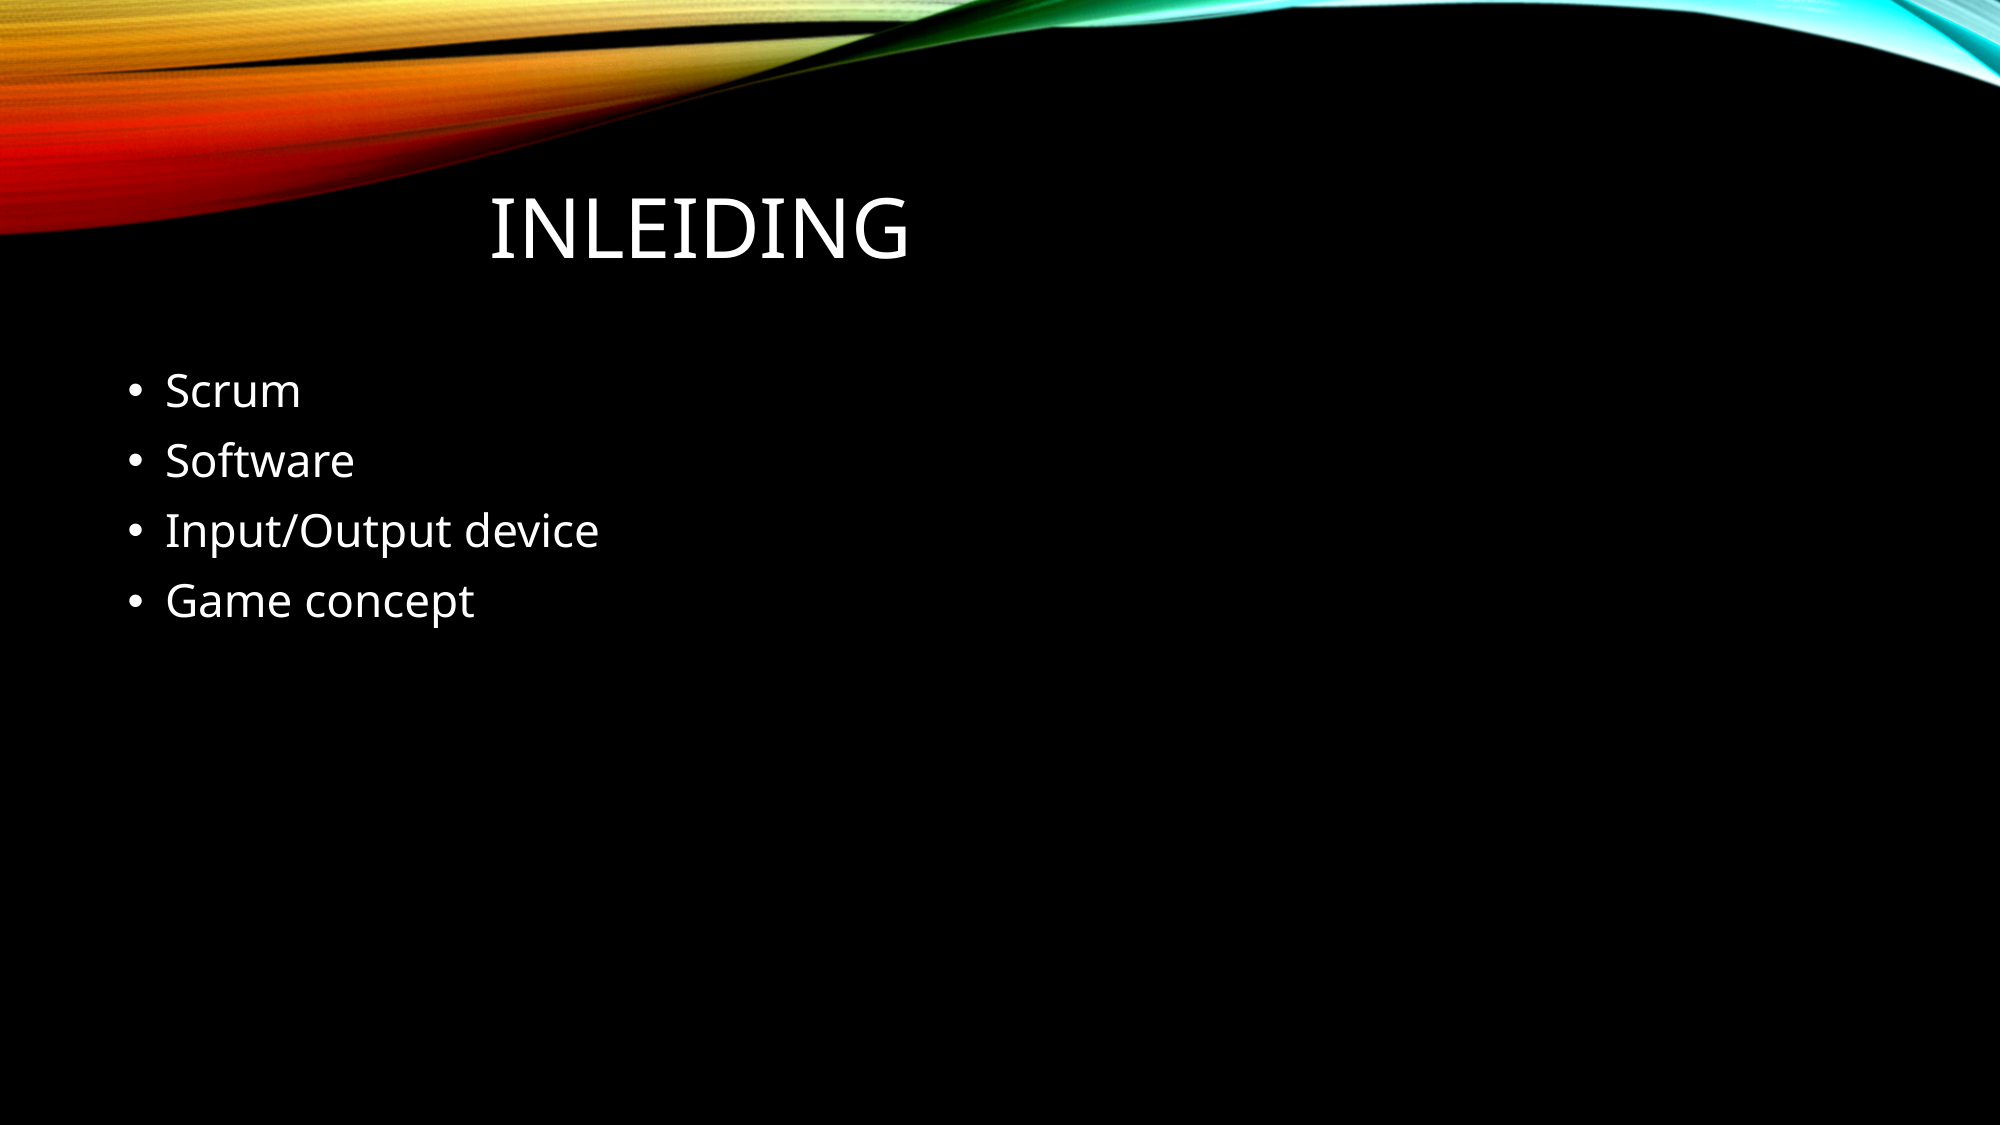

# Inleiding
Scrum
Software
Input/Output device
Game concept